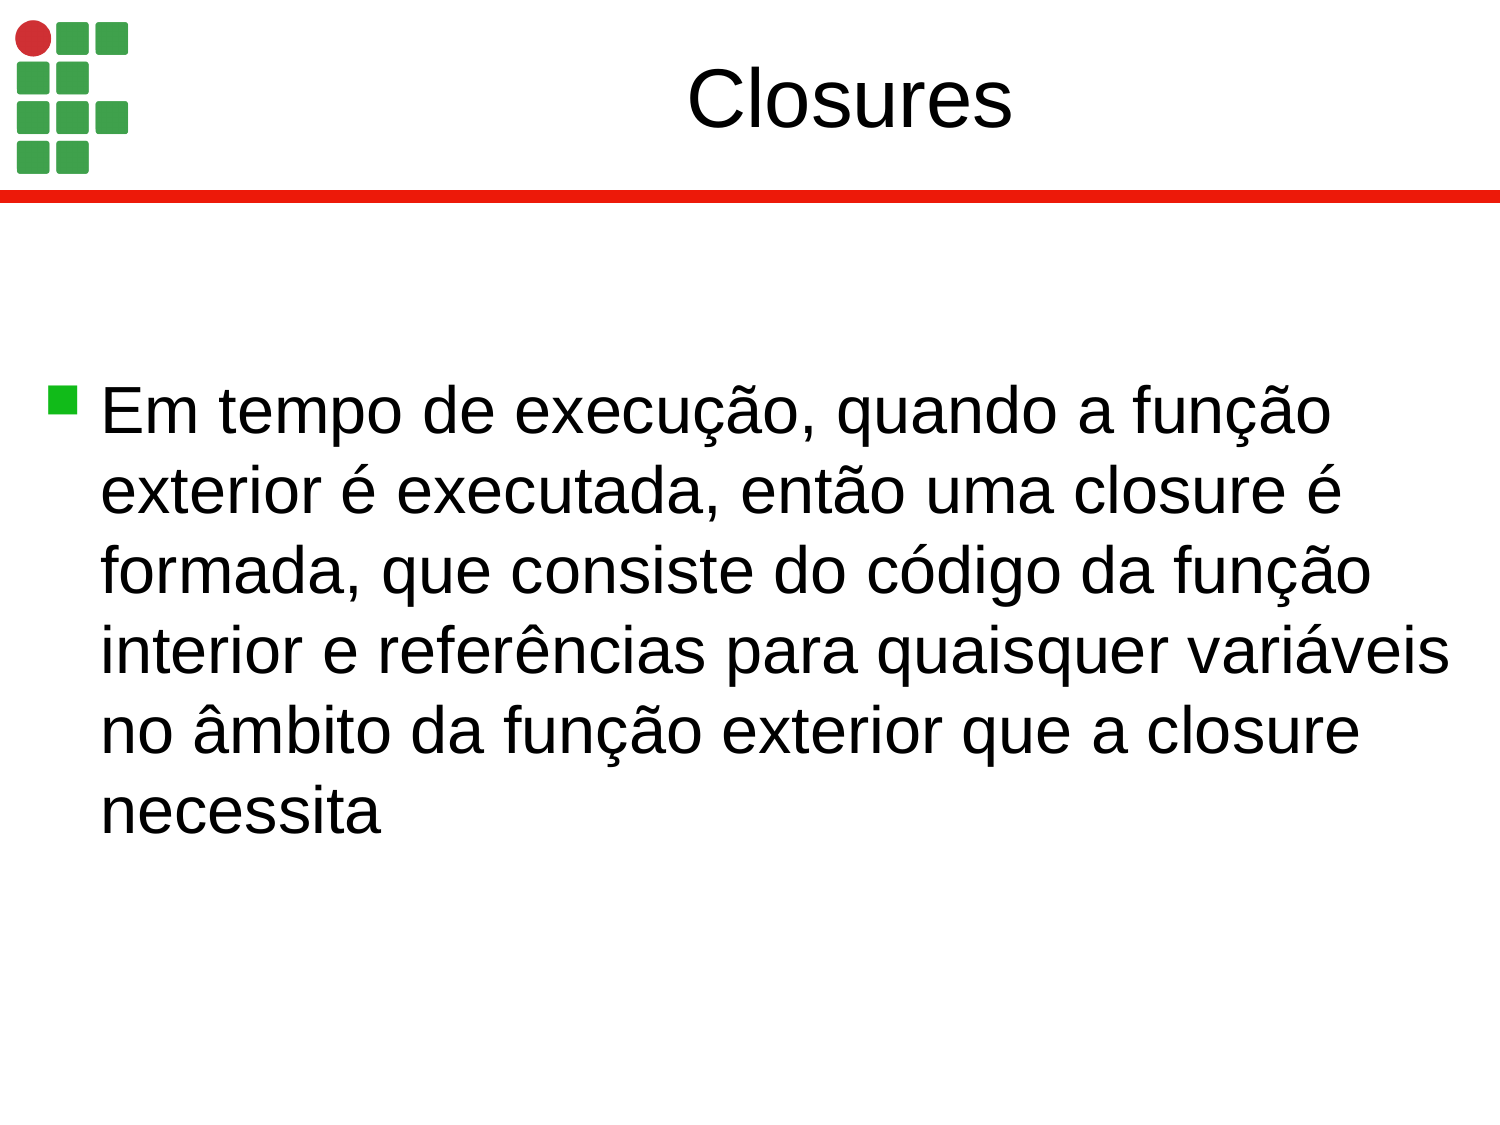

# Closures
Em tempo de execução, quando a função exterior é executada, então uma closure é formada, que consiste do código da função interior e referências para quaisquer variáveis no âmbito da função exterior que a closure necessita